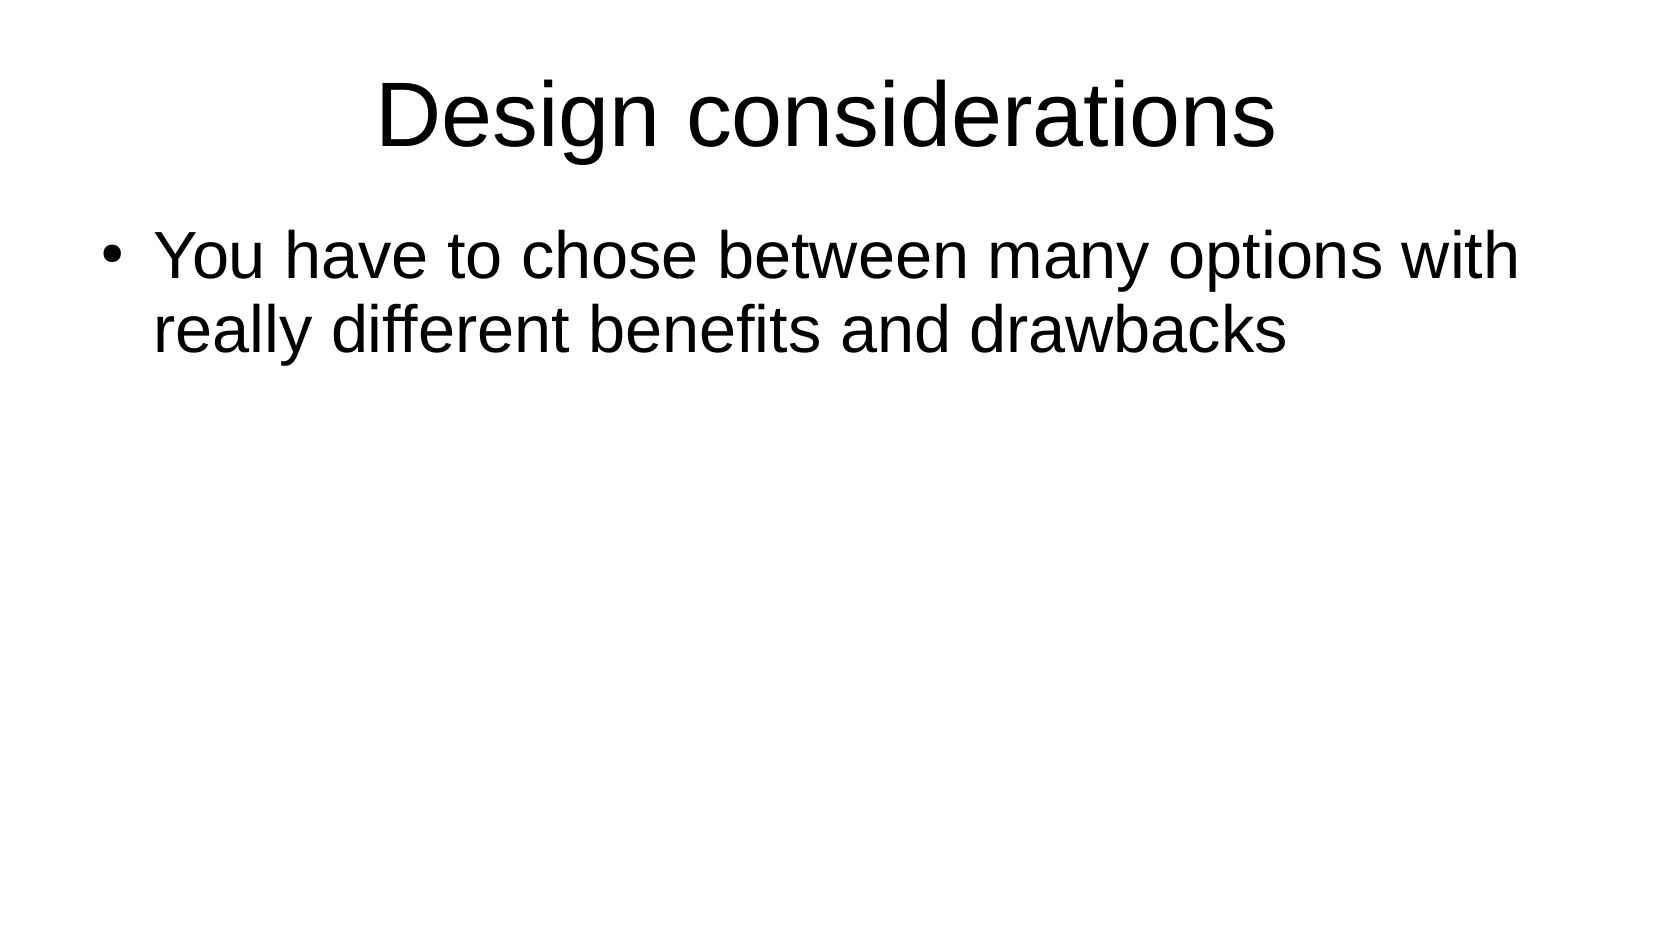

# Design considerations
You have to chose between many options with really different benefits and drawbacks